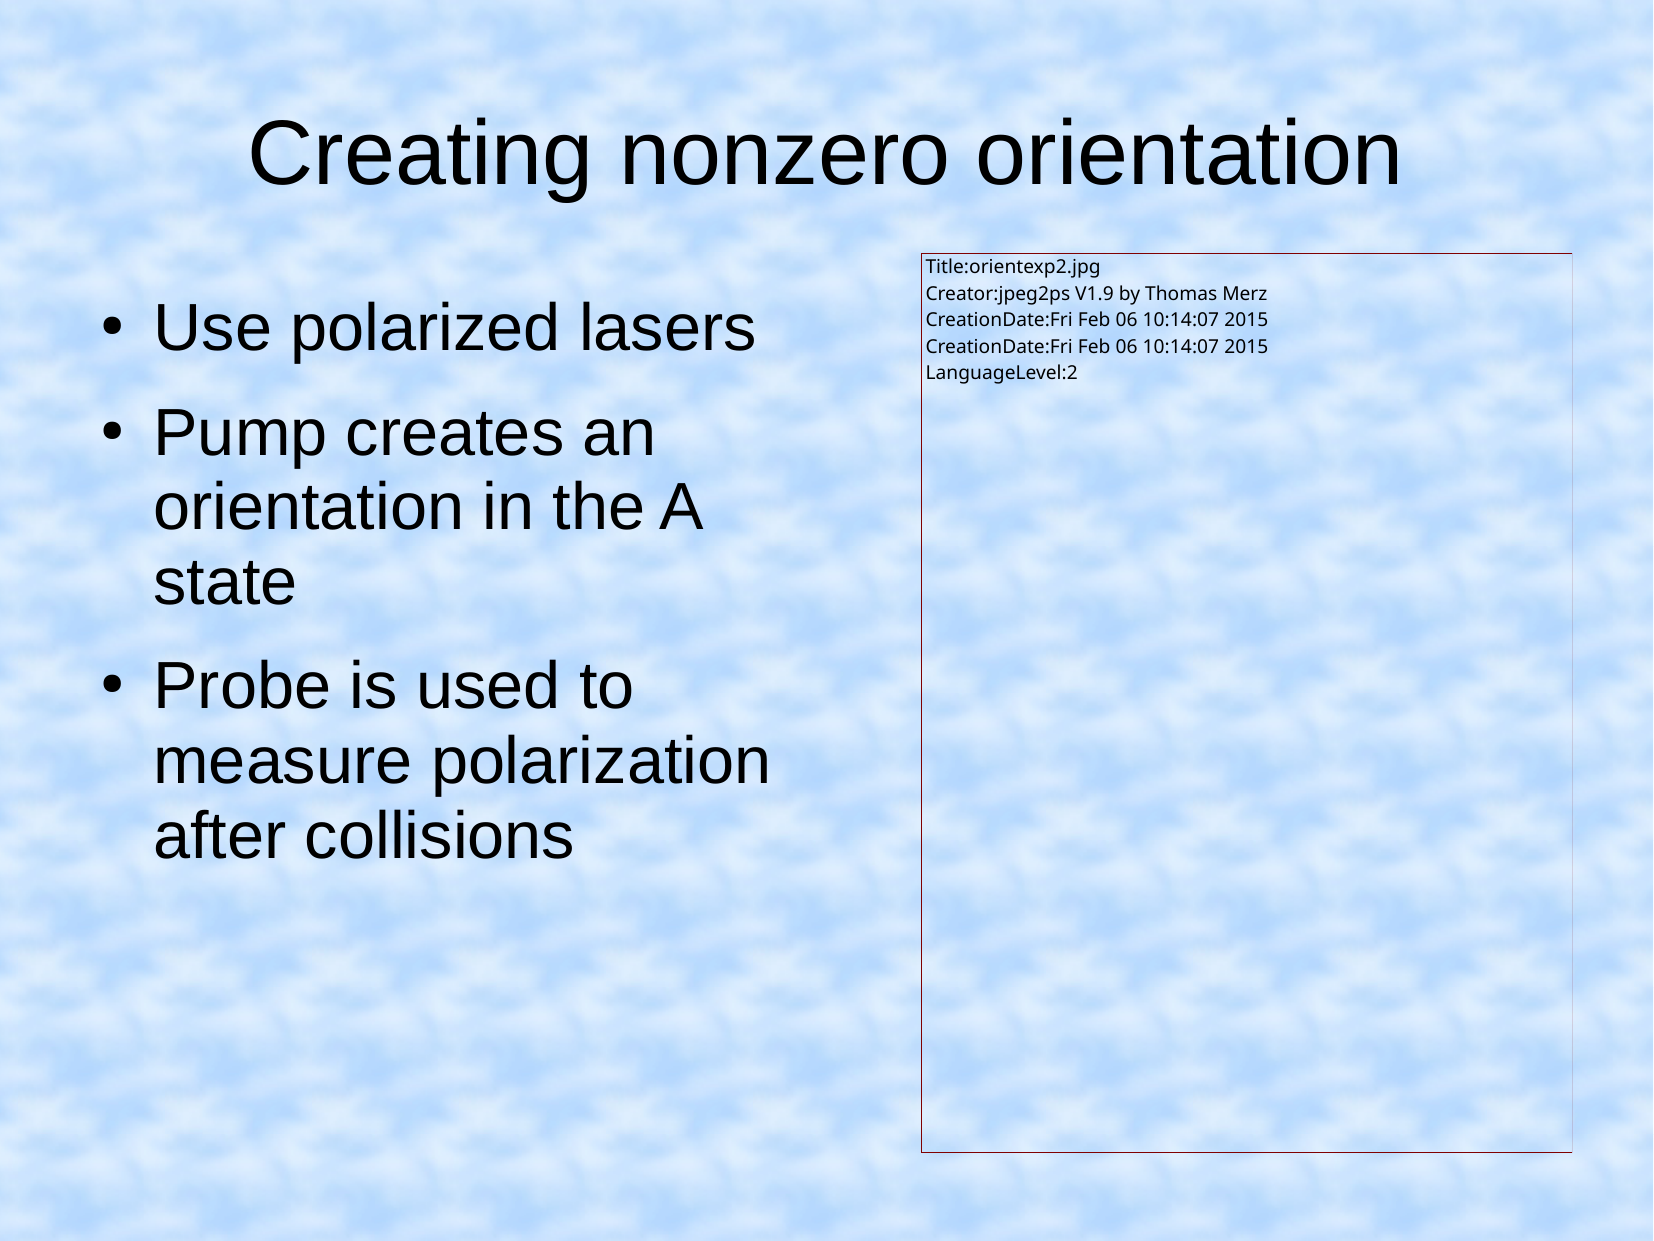

# Creating nonzero orientation
Use polarized lasers
Pump creates an orientation in the A state
Probe is used to measure polarization after collisions